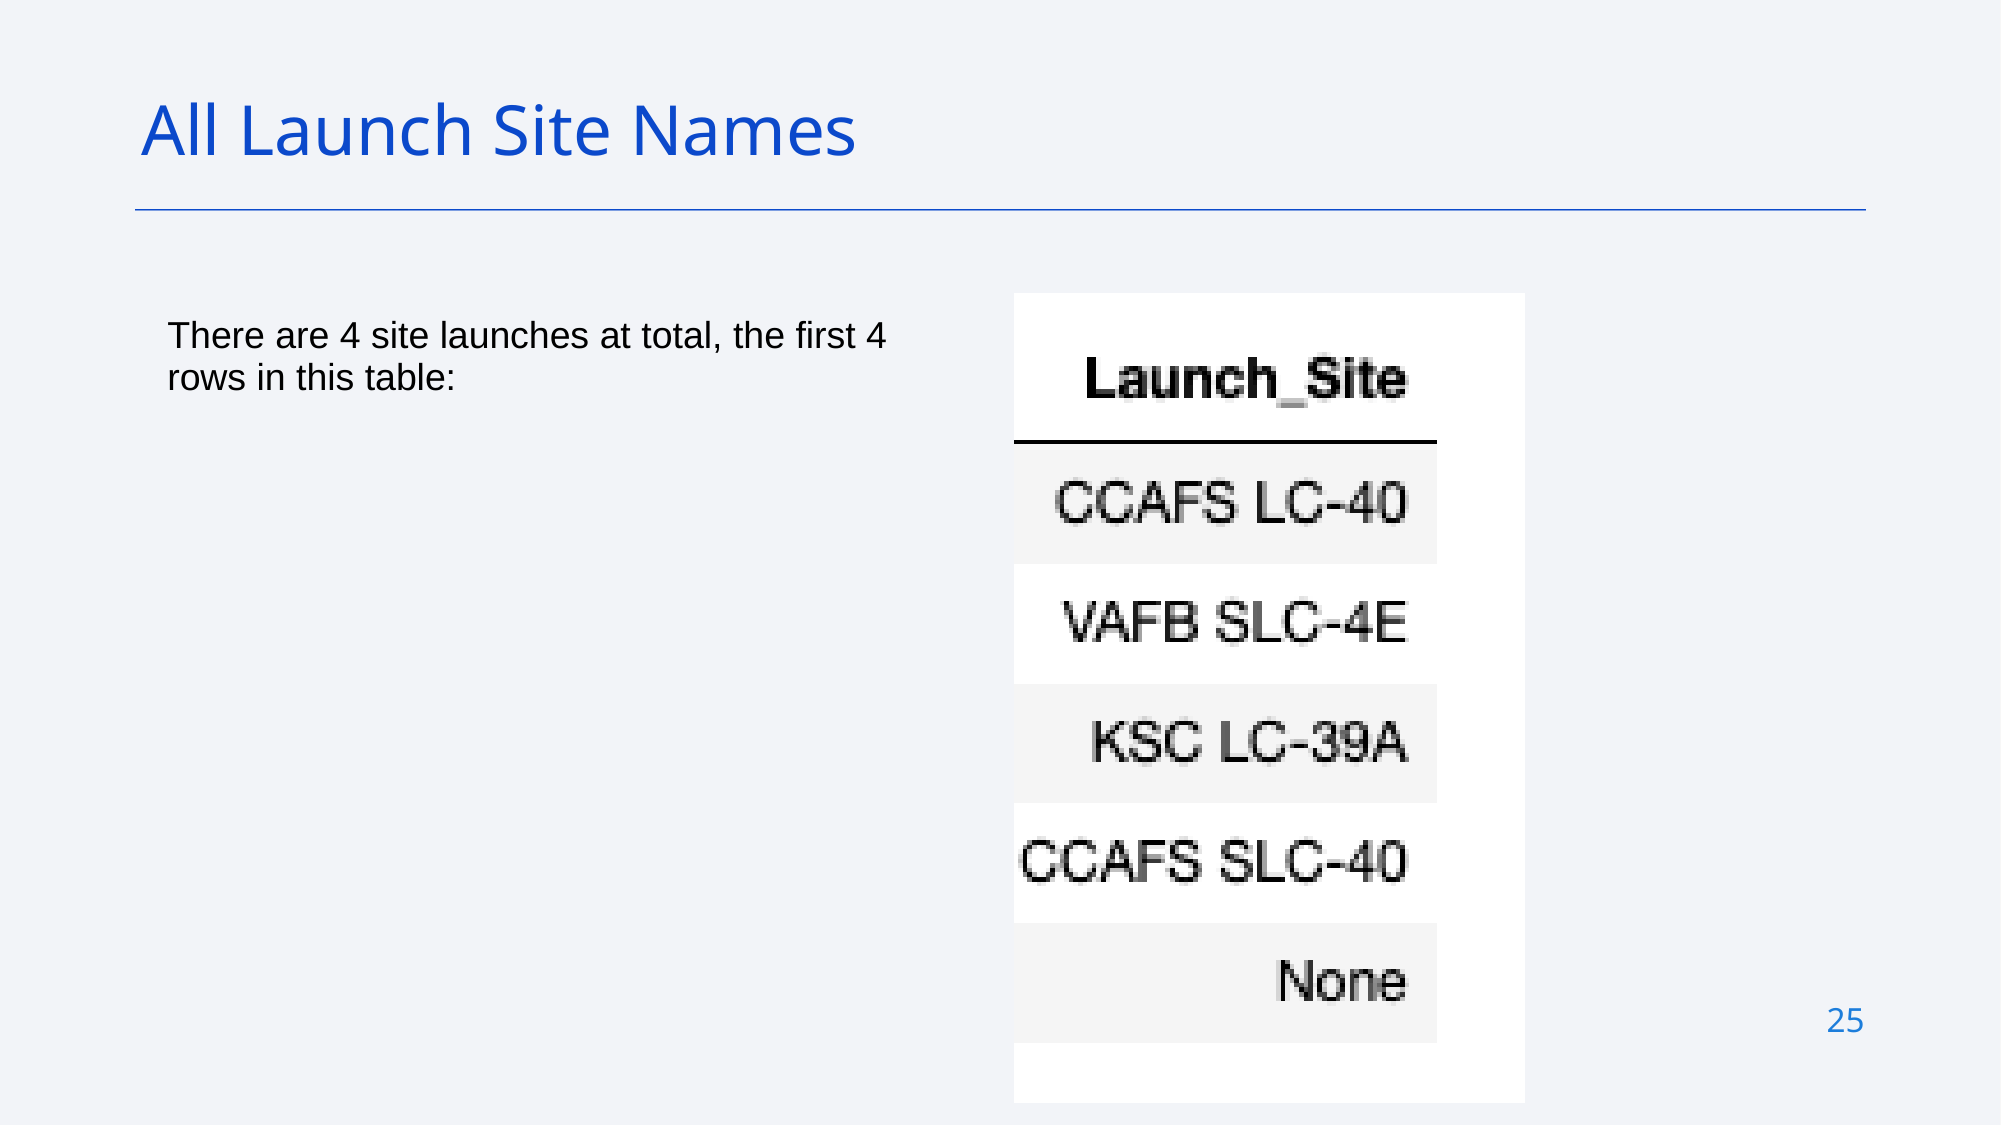

All Launch Site Names
There are 4 site launches at total, the first 4 rows in this table:
25